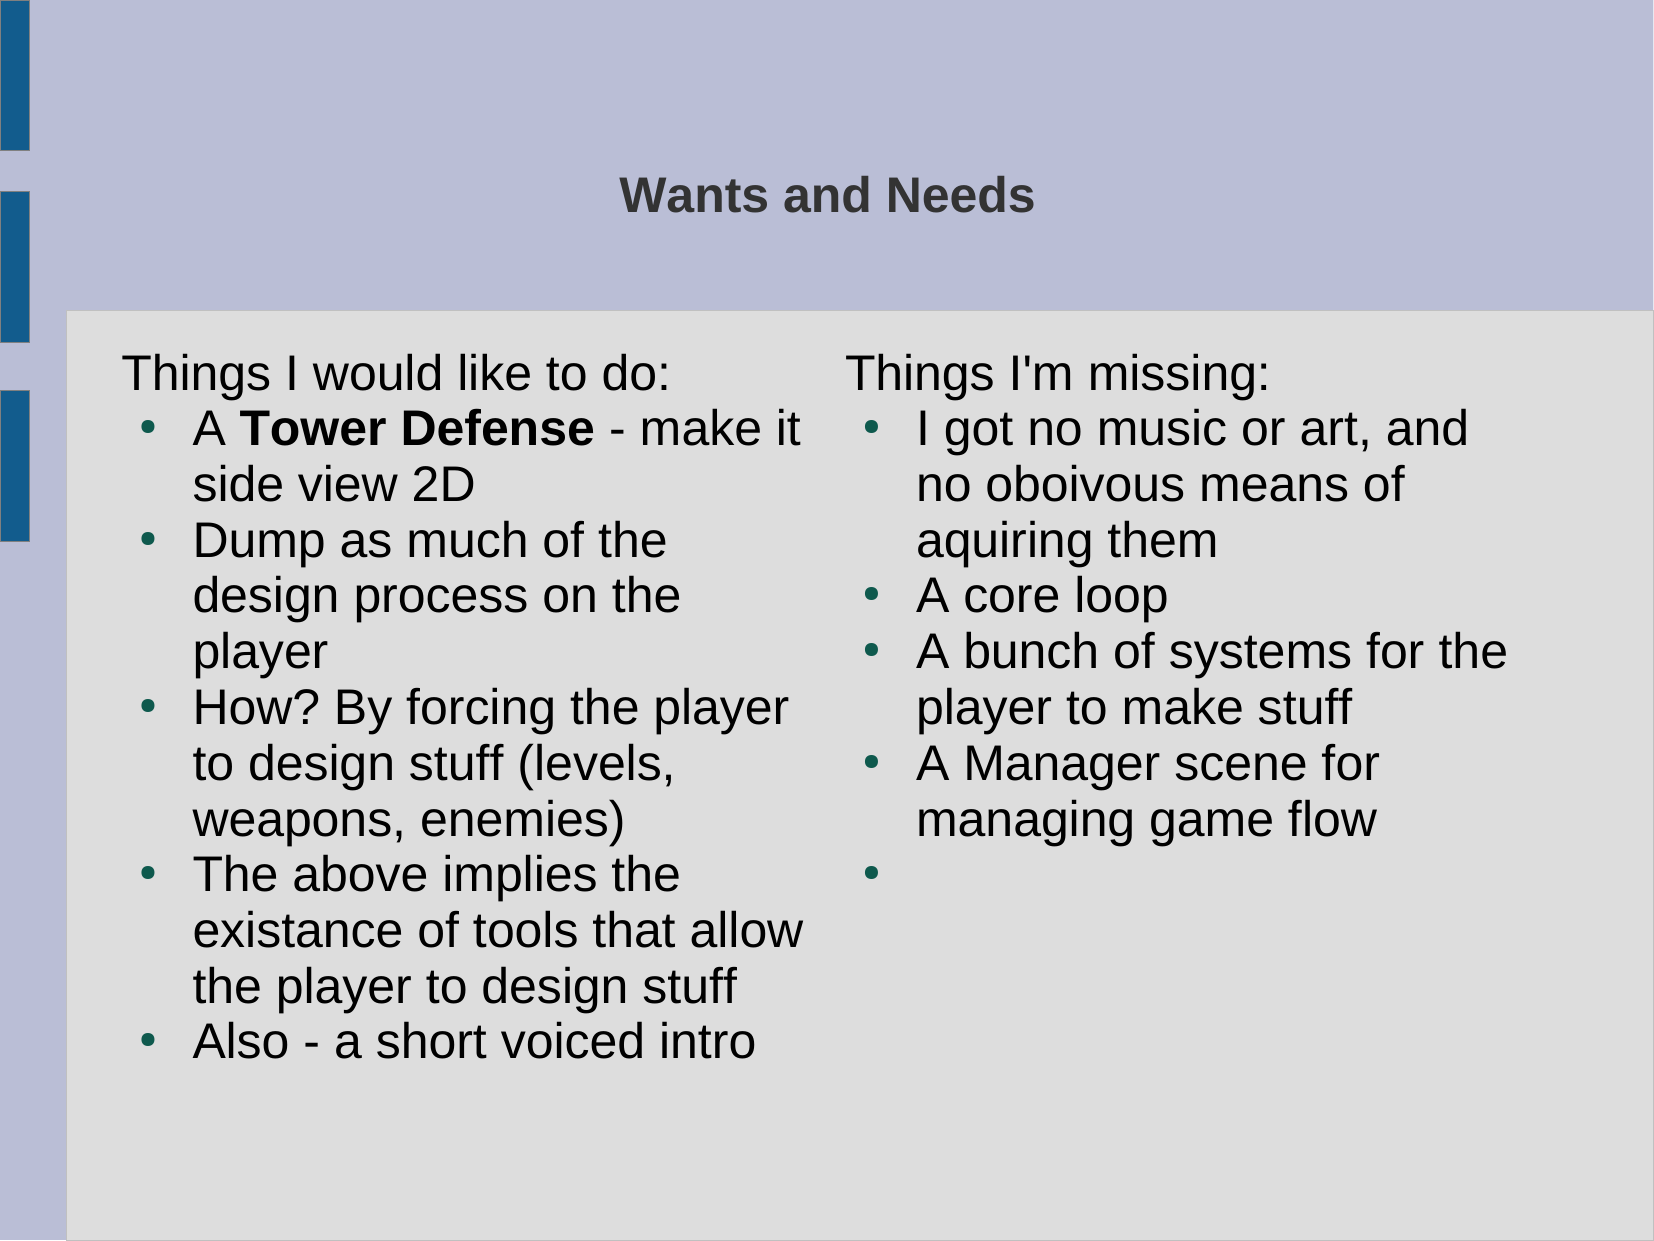

# Wants and Needs
Things I would like to do:
A Tower Defense - make it side view 2D
Dump as much of the design process on the player
How? By forcing the player to design stuff (levels, weapons, enemies)
The above implies the existance of tools that allow the player to design stuff
Also - a short voiced intro
Things I'm missing:
I got no music or art, and no oboivous means of aquiring them
A core loop
A bunch of systems for the player to make stuff
A Manager scene for managing game flow